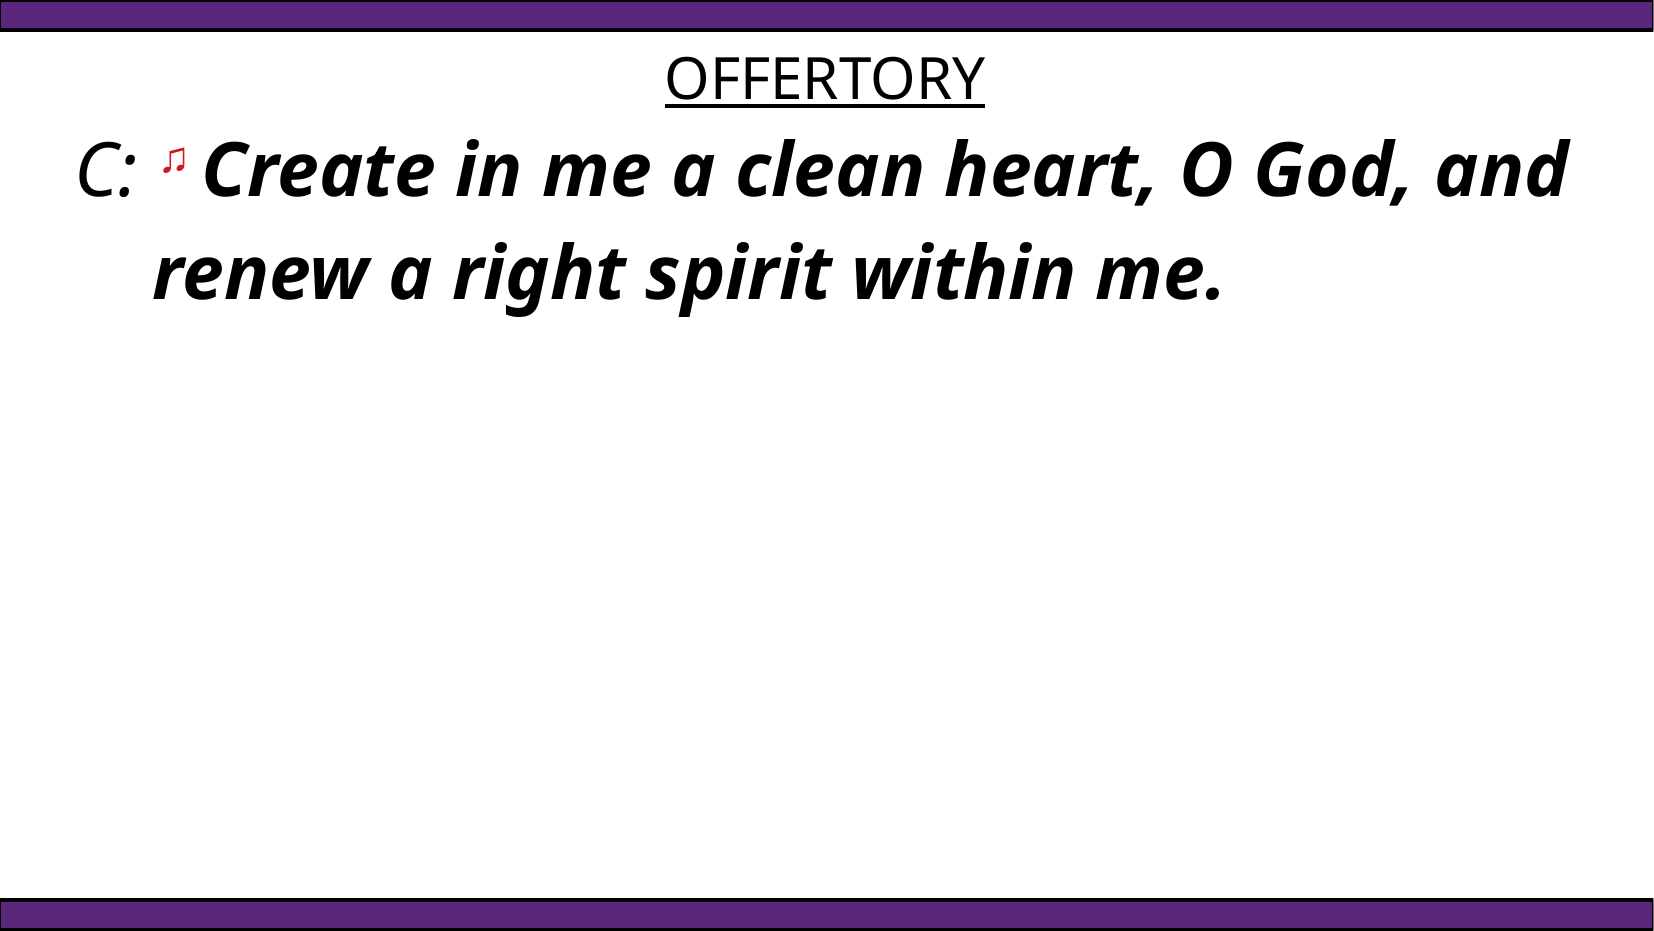

OFFERTORY
C: ♫ Create in me a clean heart, O God, and
 renew a right spirit within me.